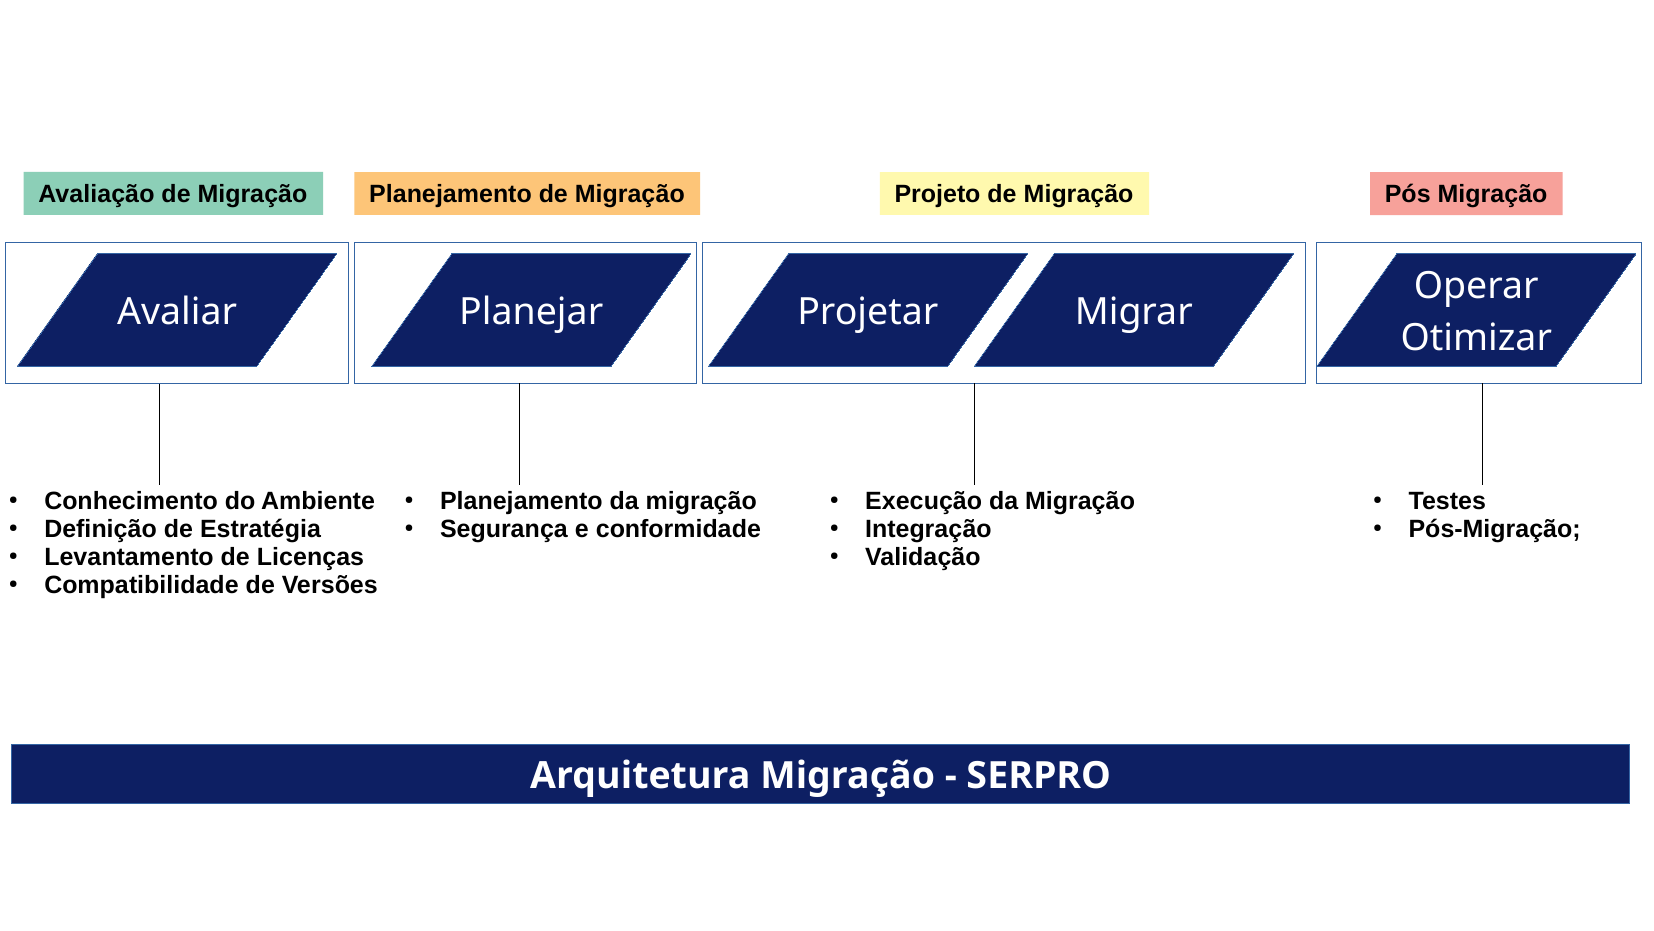

Avaliação de Migração
Planejamento de Migração
Projeto de Migração
Pós Migração
Avaliar
Avaliar
Avaliar
Planejar
Projetar
Migrar
Operar
Otimizar
Conhecimento do Ambiente
Definição de Estratégia
Levantamento de Licenças
Compatibilidade de Versões
Planejamento da migração
Segurança e conformidade
Execução da Migração
Integração
Validação
Testes
Pós-Migração;
Arquitetura Migração - SERPRO